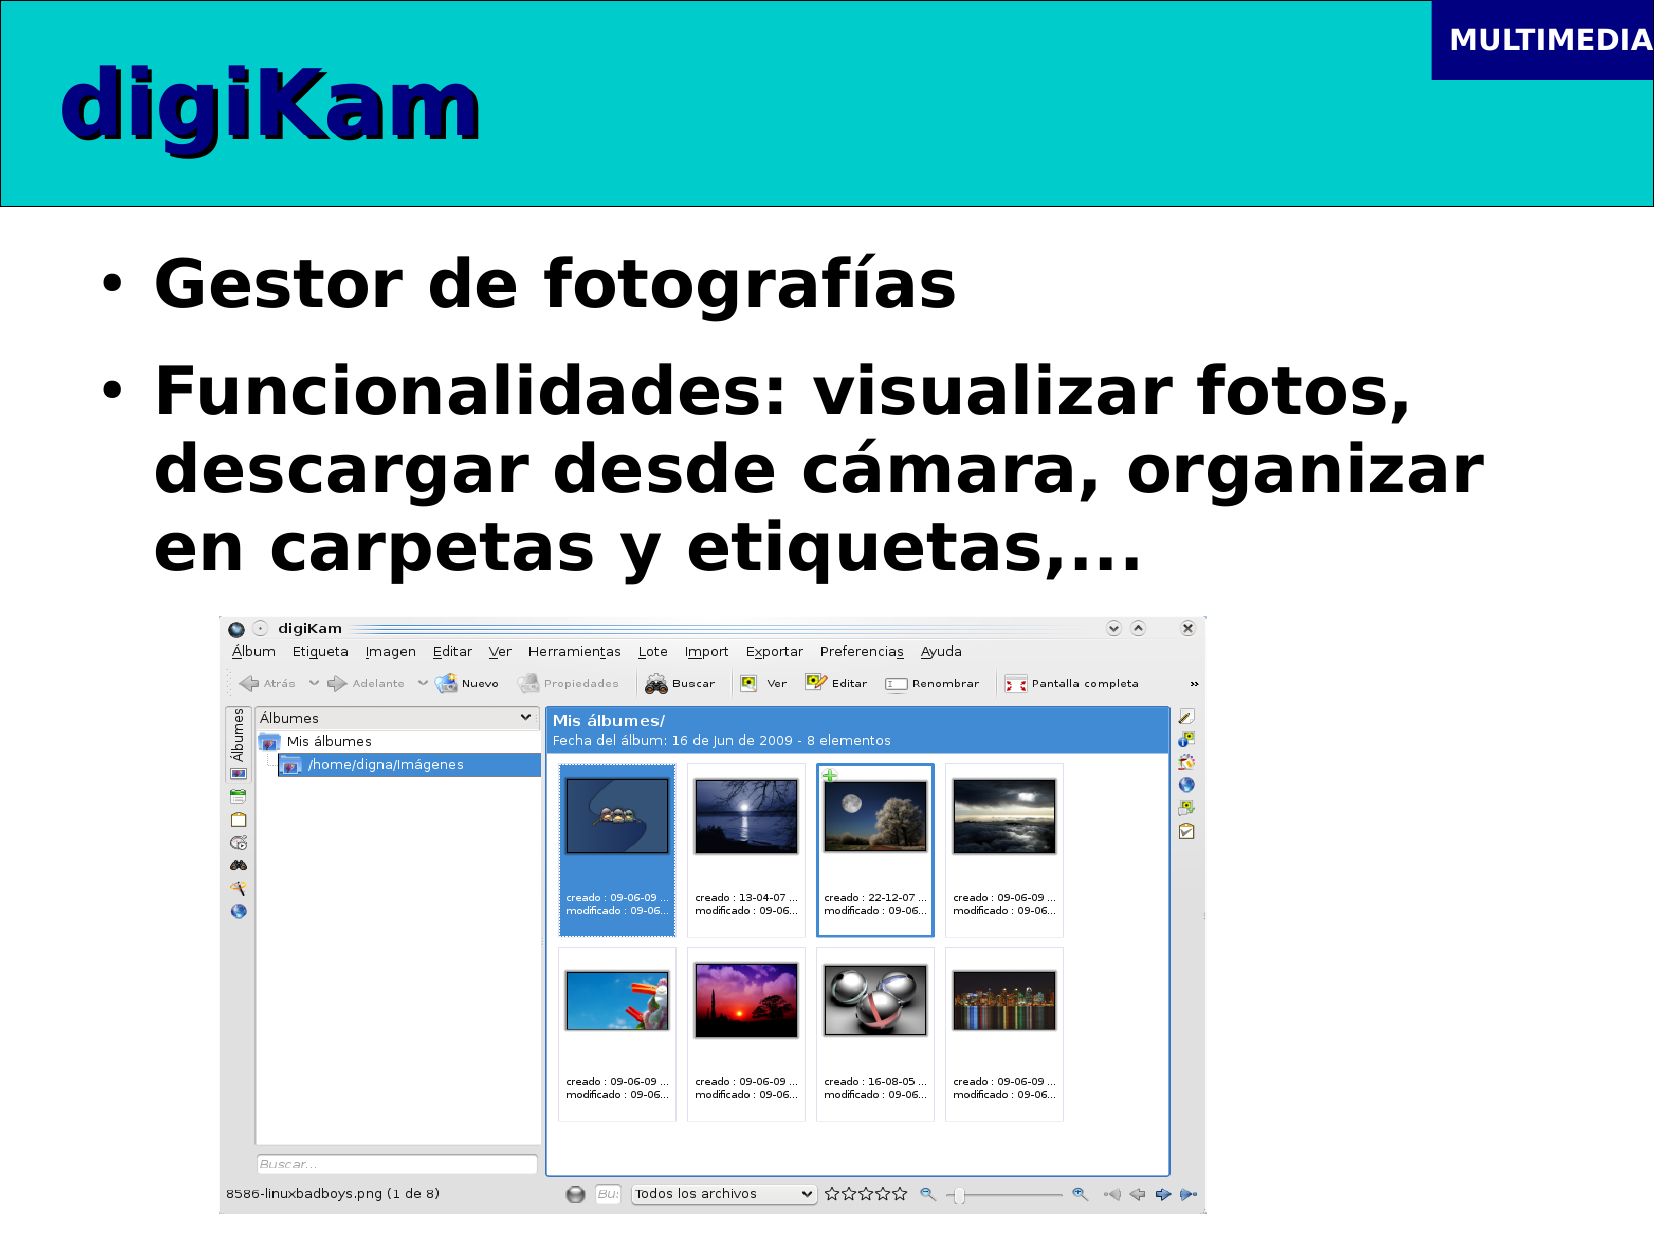

MULTIMEDIA
# digiKam
Gestor de fotografías
Funcionalidades: visualizar fotos, descargar desde cámara, organizar en carpetas y etiquetas,...